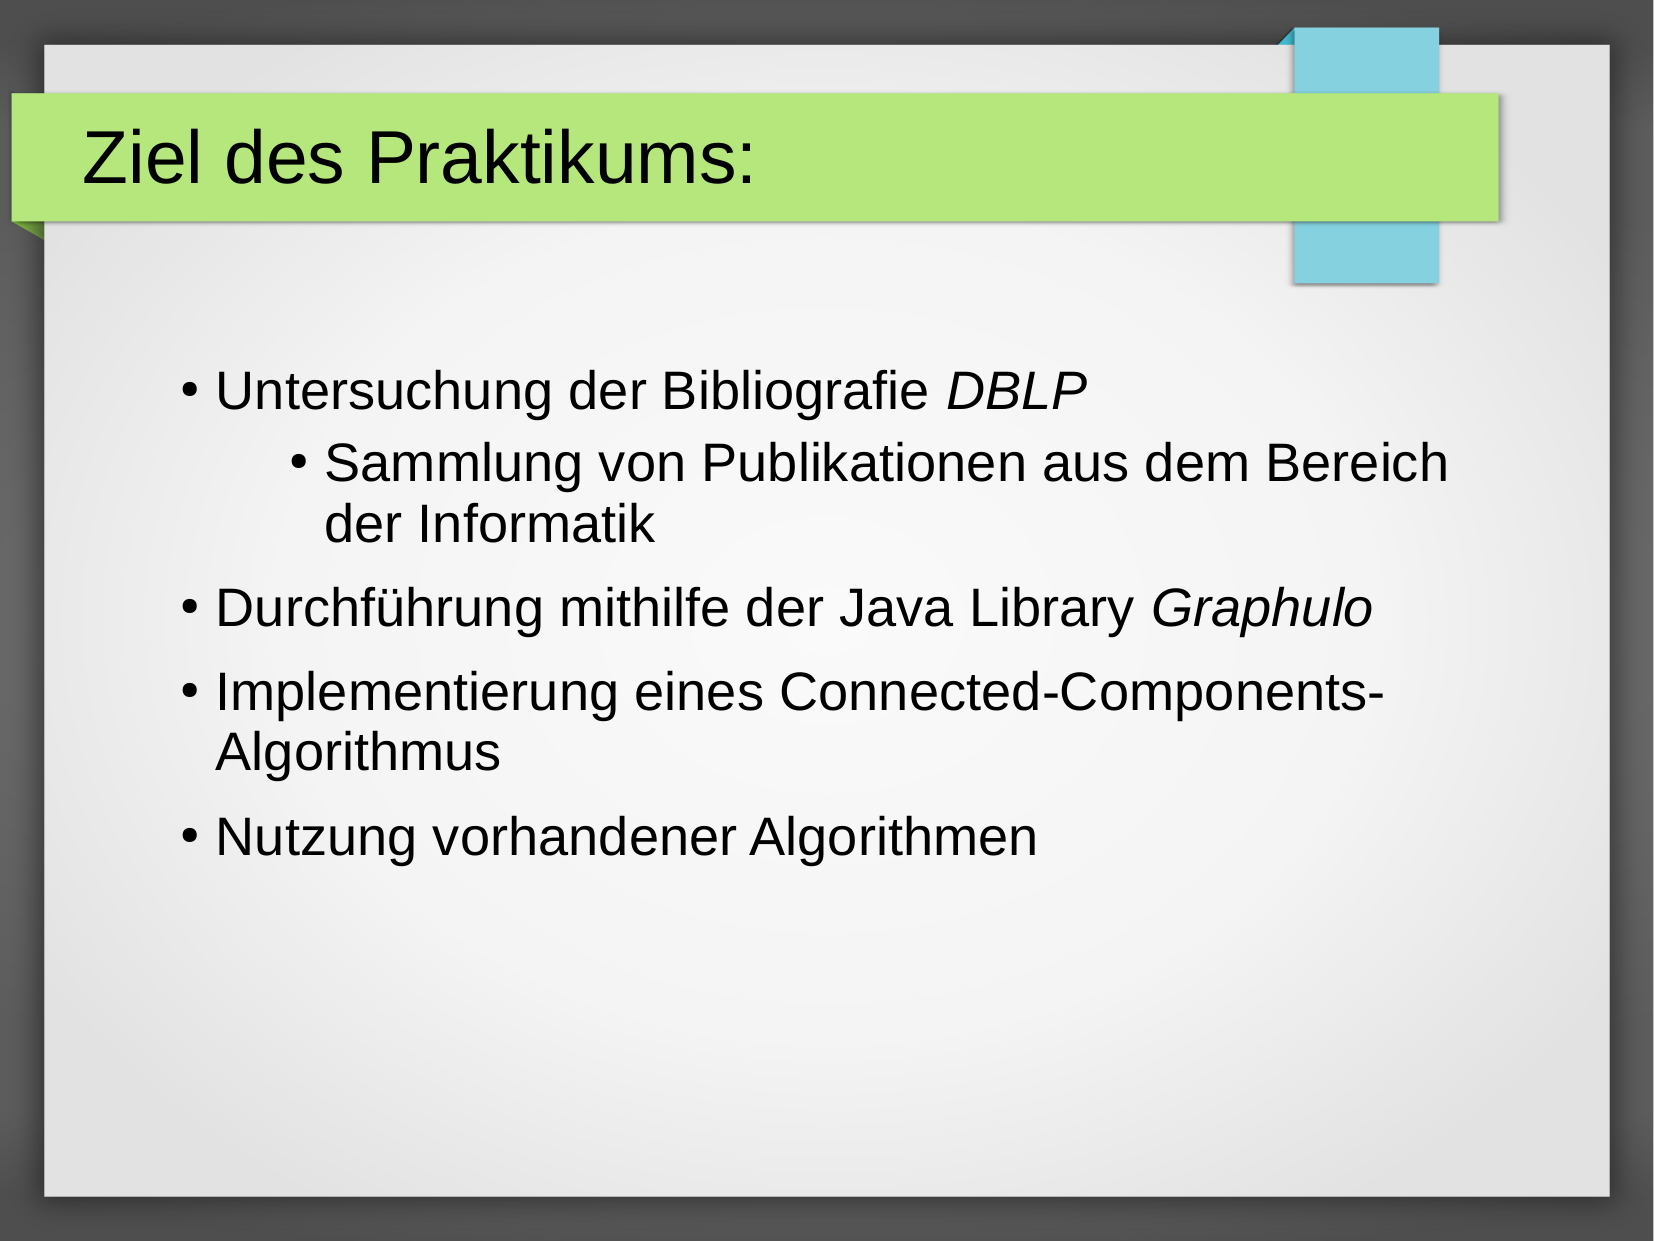

Ziel des Praktikums:
Untersuchung der Bibliografie DBLP
Sammlung von Publikationen aus dem Bereich der Informatik
Durchführung mithilfe der Java Library Graphulo
Implementierung eines Connected-Components- Algorithmus
Nutzung vorhandener Algorithmen